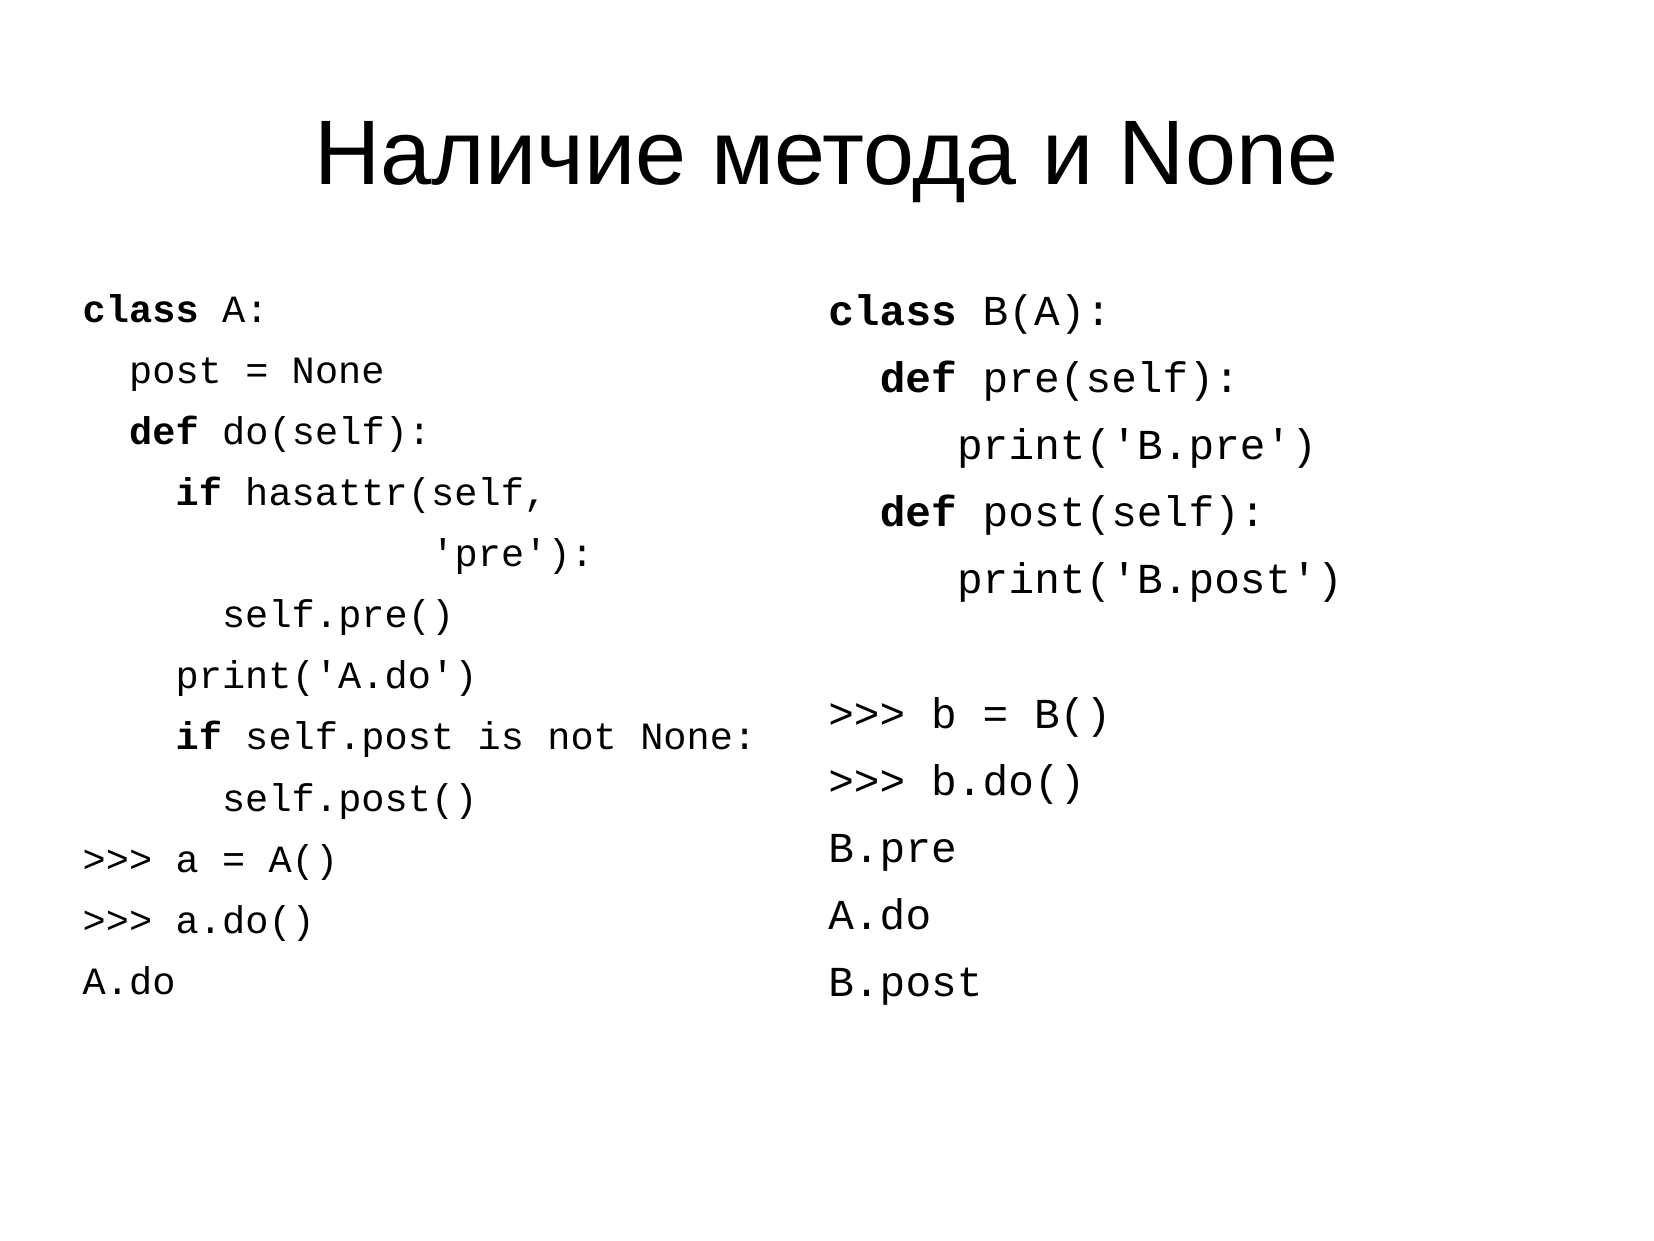

# Наличие метода и None
class A:
 post = None
 def do(self):
 if hasattr(self,
 'pre'):
 self.pre()
 print('A.do')
 if self.post is not None:
 self.post()
>>> a = A()
>>> a.do()
A.do
class B(A):
 def pre(self):
 print('B.pre')
 def post(self):
 print('B.post')
>>> b = B()
>>> b.do()
B.pre
A.do
B.post